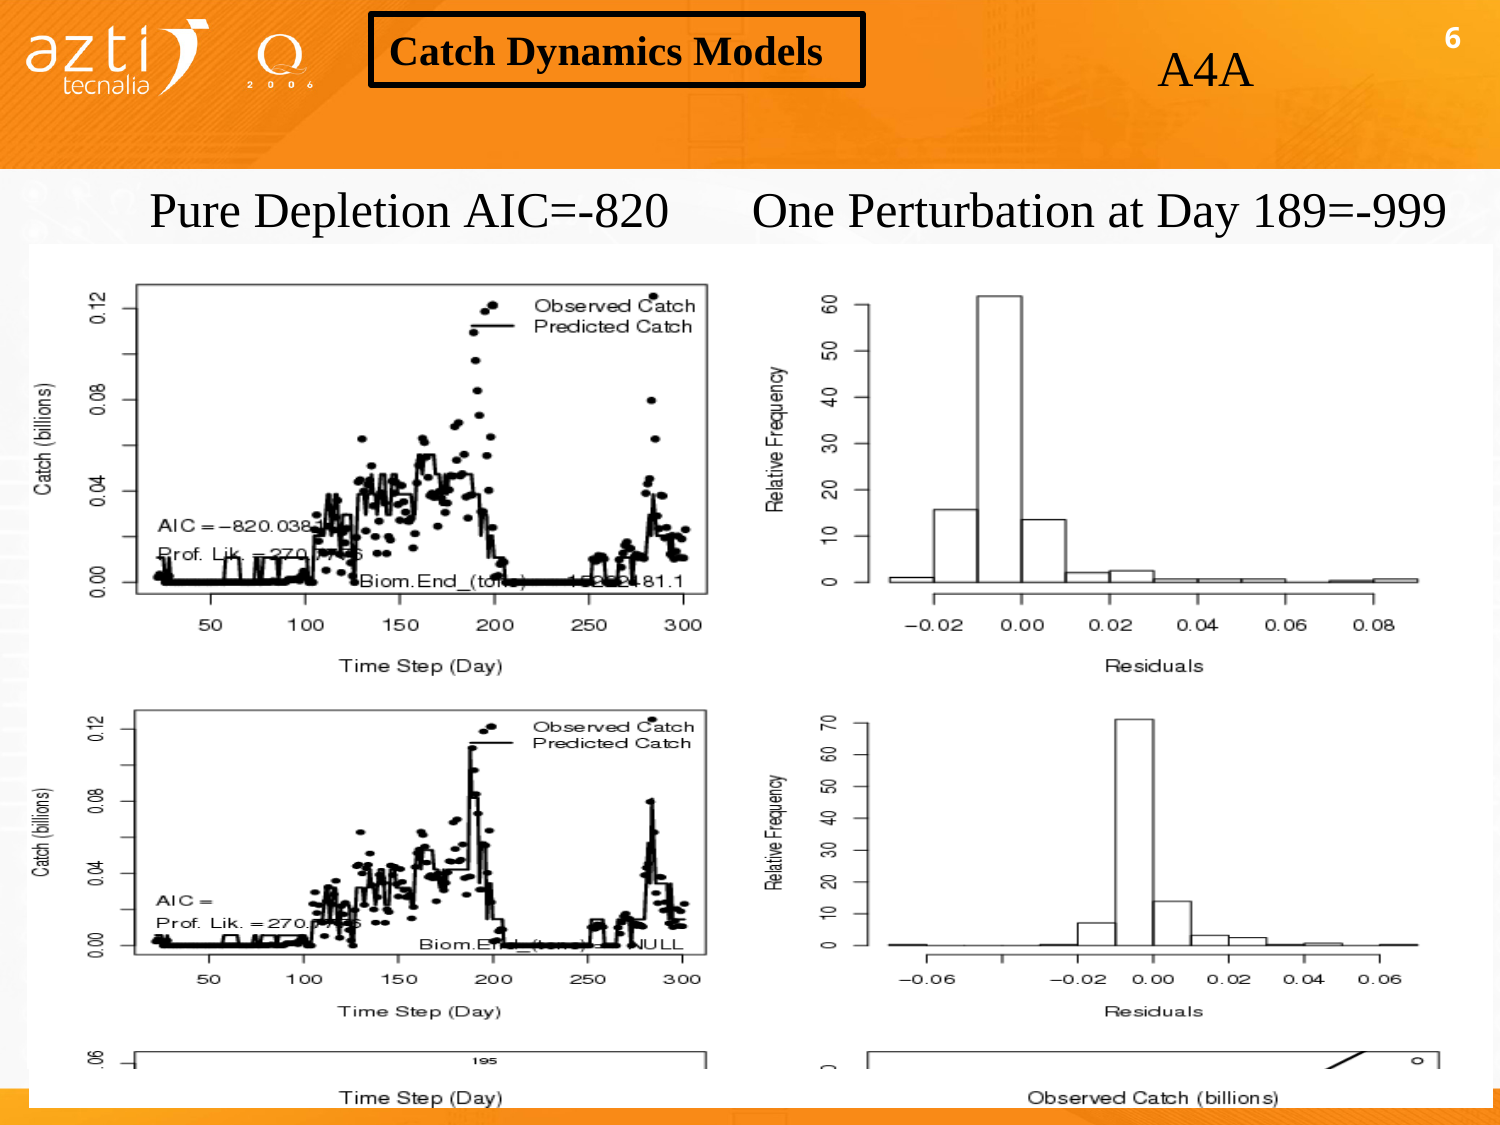

Catch Dynamics Models
A4A
Pure Depletion AIC=-820
One Perturbation at Day 189=-999